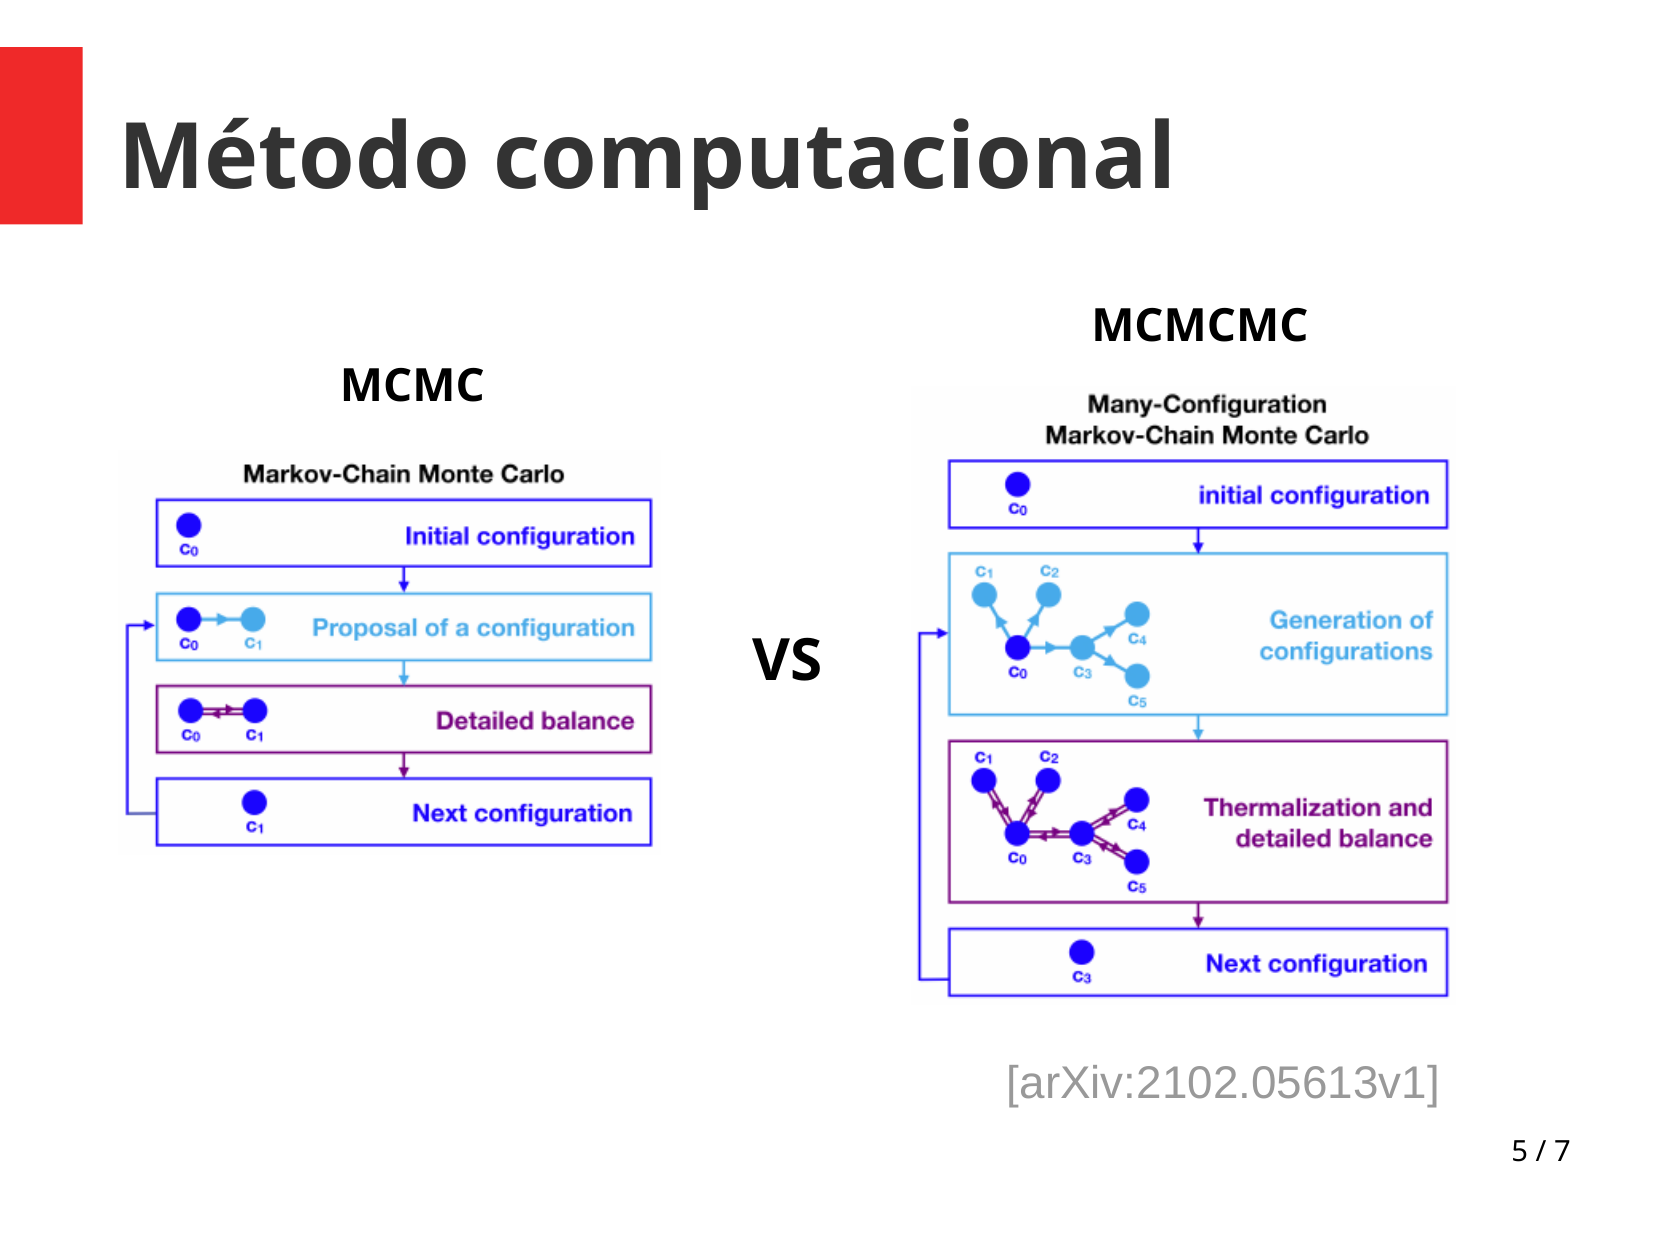

# Método computacional
MCMCMC
MCMC
VS
[arXiv:2102.05613v1]
5